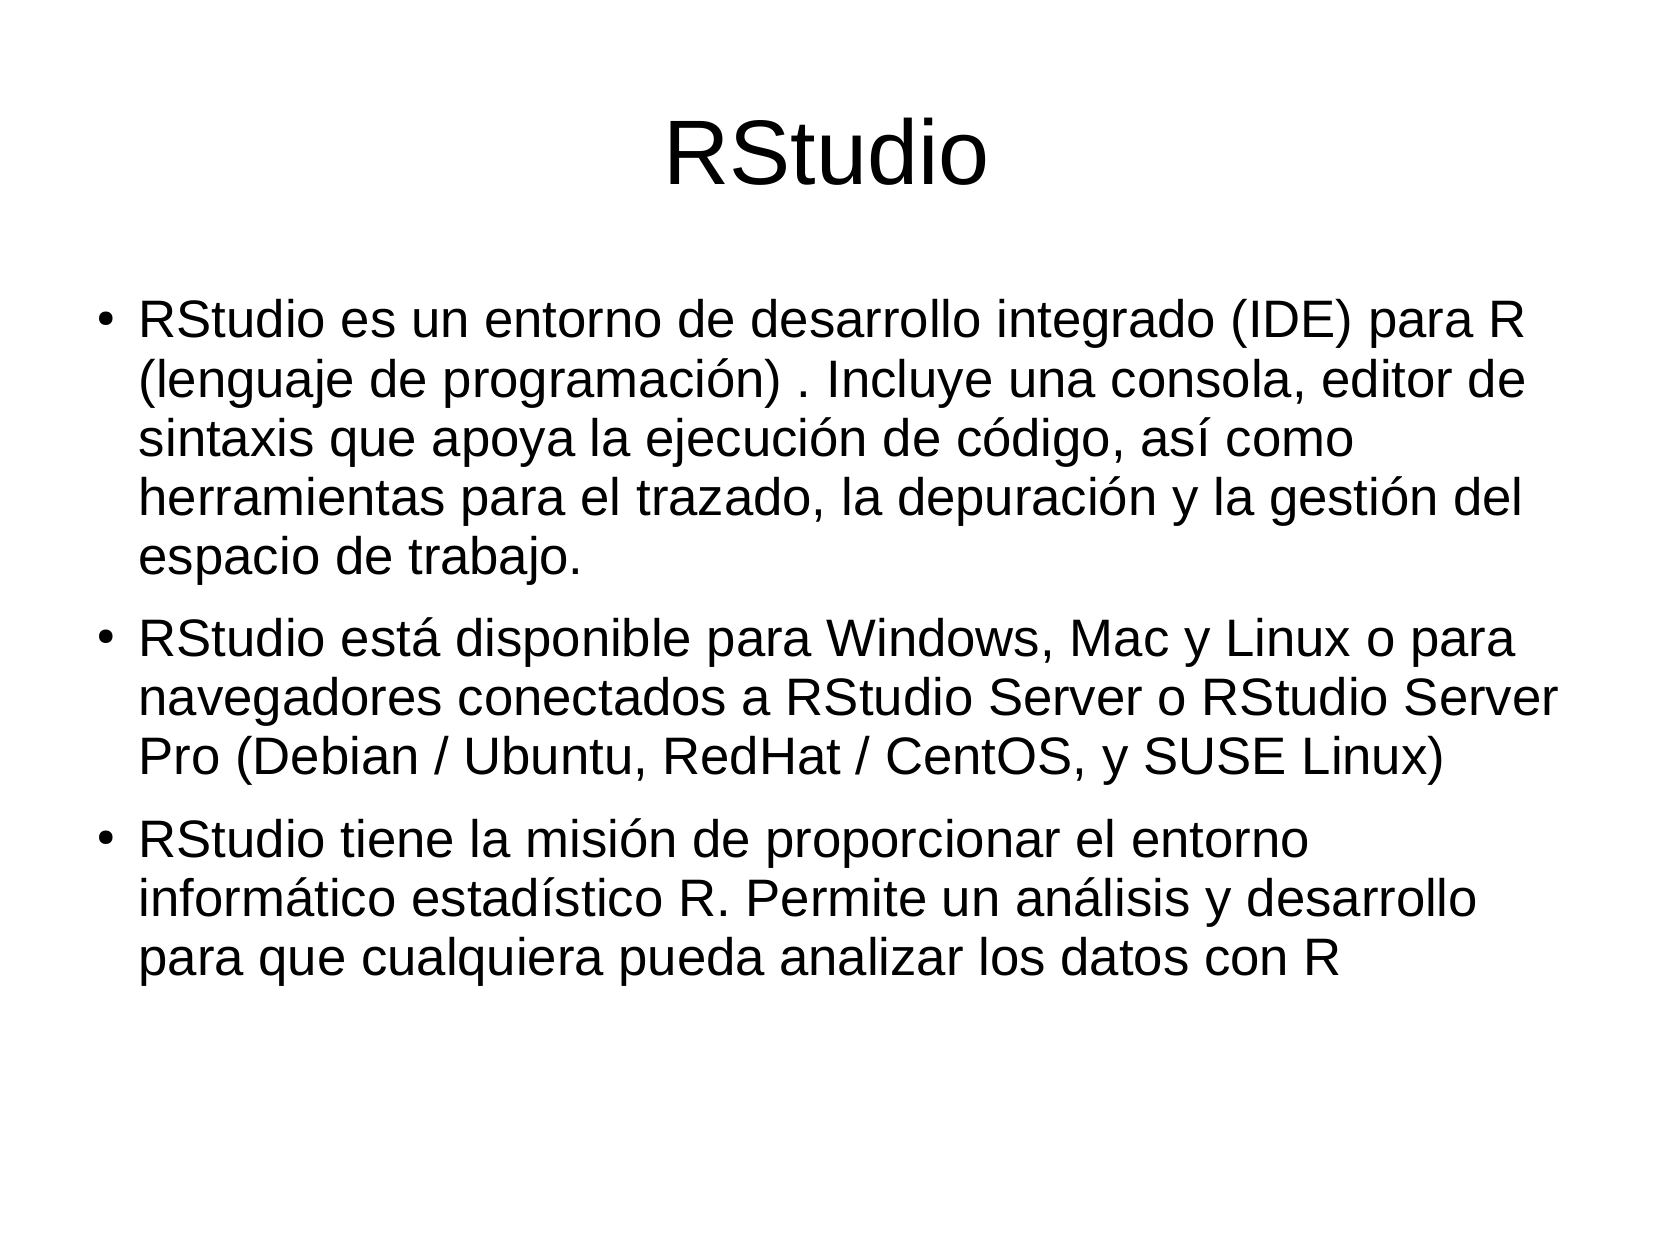

# RStudio
RStudio es un entorno de desarrollo integrado (IDE) para R (lenguaje de programación) . Incluye una consola, editor de sintaxis que apoya la ejecución de código, así como herramientas para el trazado, la depuración y la gestión del espacio de trabajo.
RStudio está disponible para Windows, Mac y Linux o para navegadores conectados a RStudio Server o RStudio Server Pro (Debian / Ubuntu, RedHat / CentOS, y SUSE Linux)
RStudio tiene la misión de proporcionar el entorno informático estadístico R. Permite un análisis y desarrollo para que cualquiera pueda analizar los datos con R